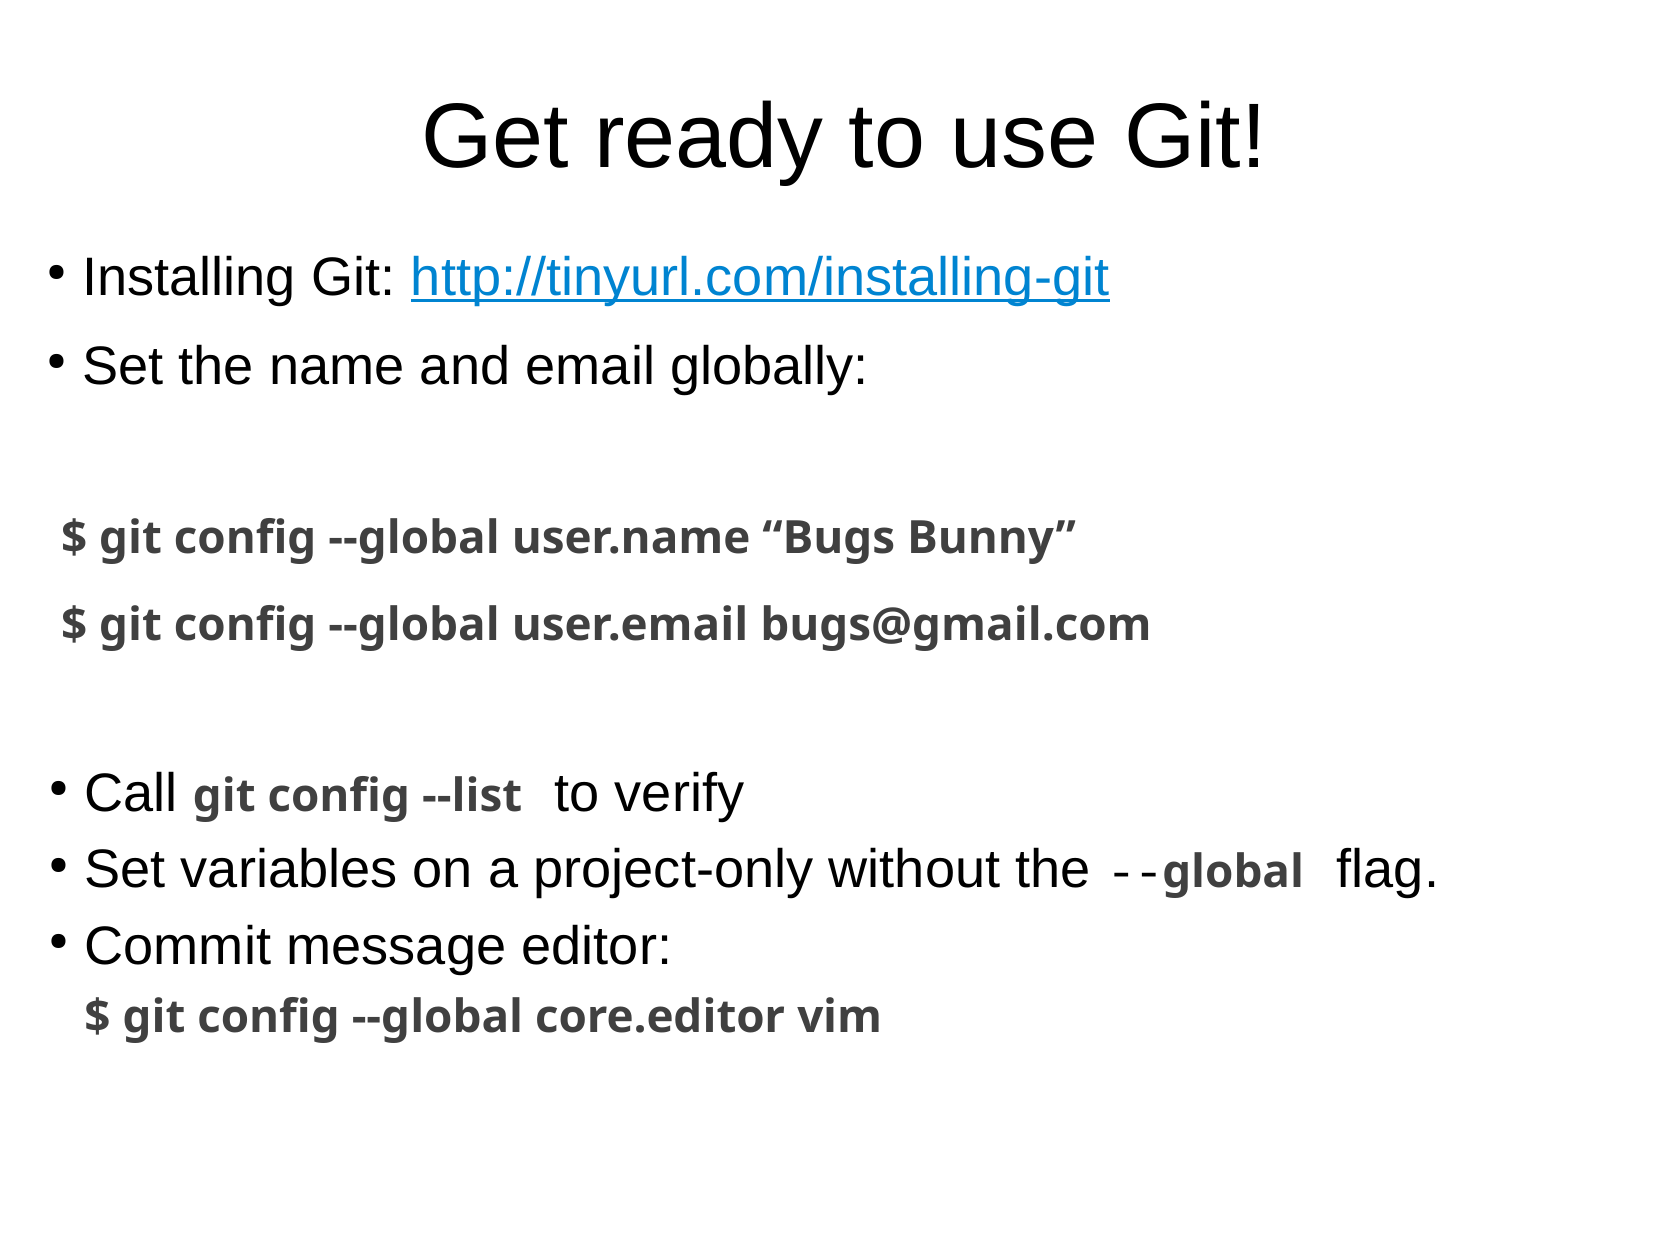

# Get ready to use Git!
Installing Git: http://tinyurl.com/installing-git
Set the name and email globally:
 $ git config --global user.name “Bugs Bunny”
 $ git config --global user.email bugs@gmail.com
Call git config --list to verify
Set variables on a project-only without the --global flag.
Commit message editor:
$ git config --global core.editor vim